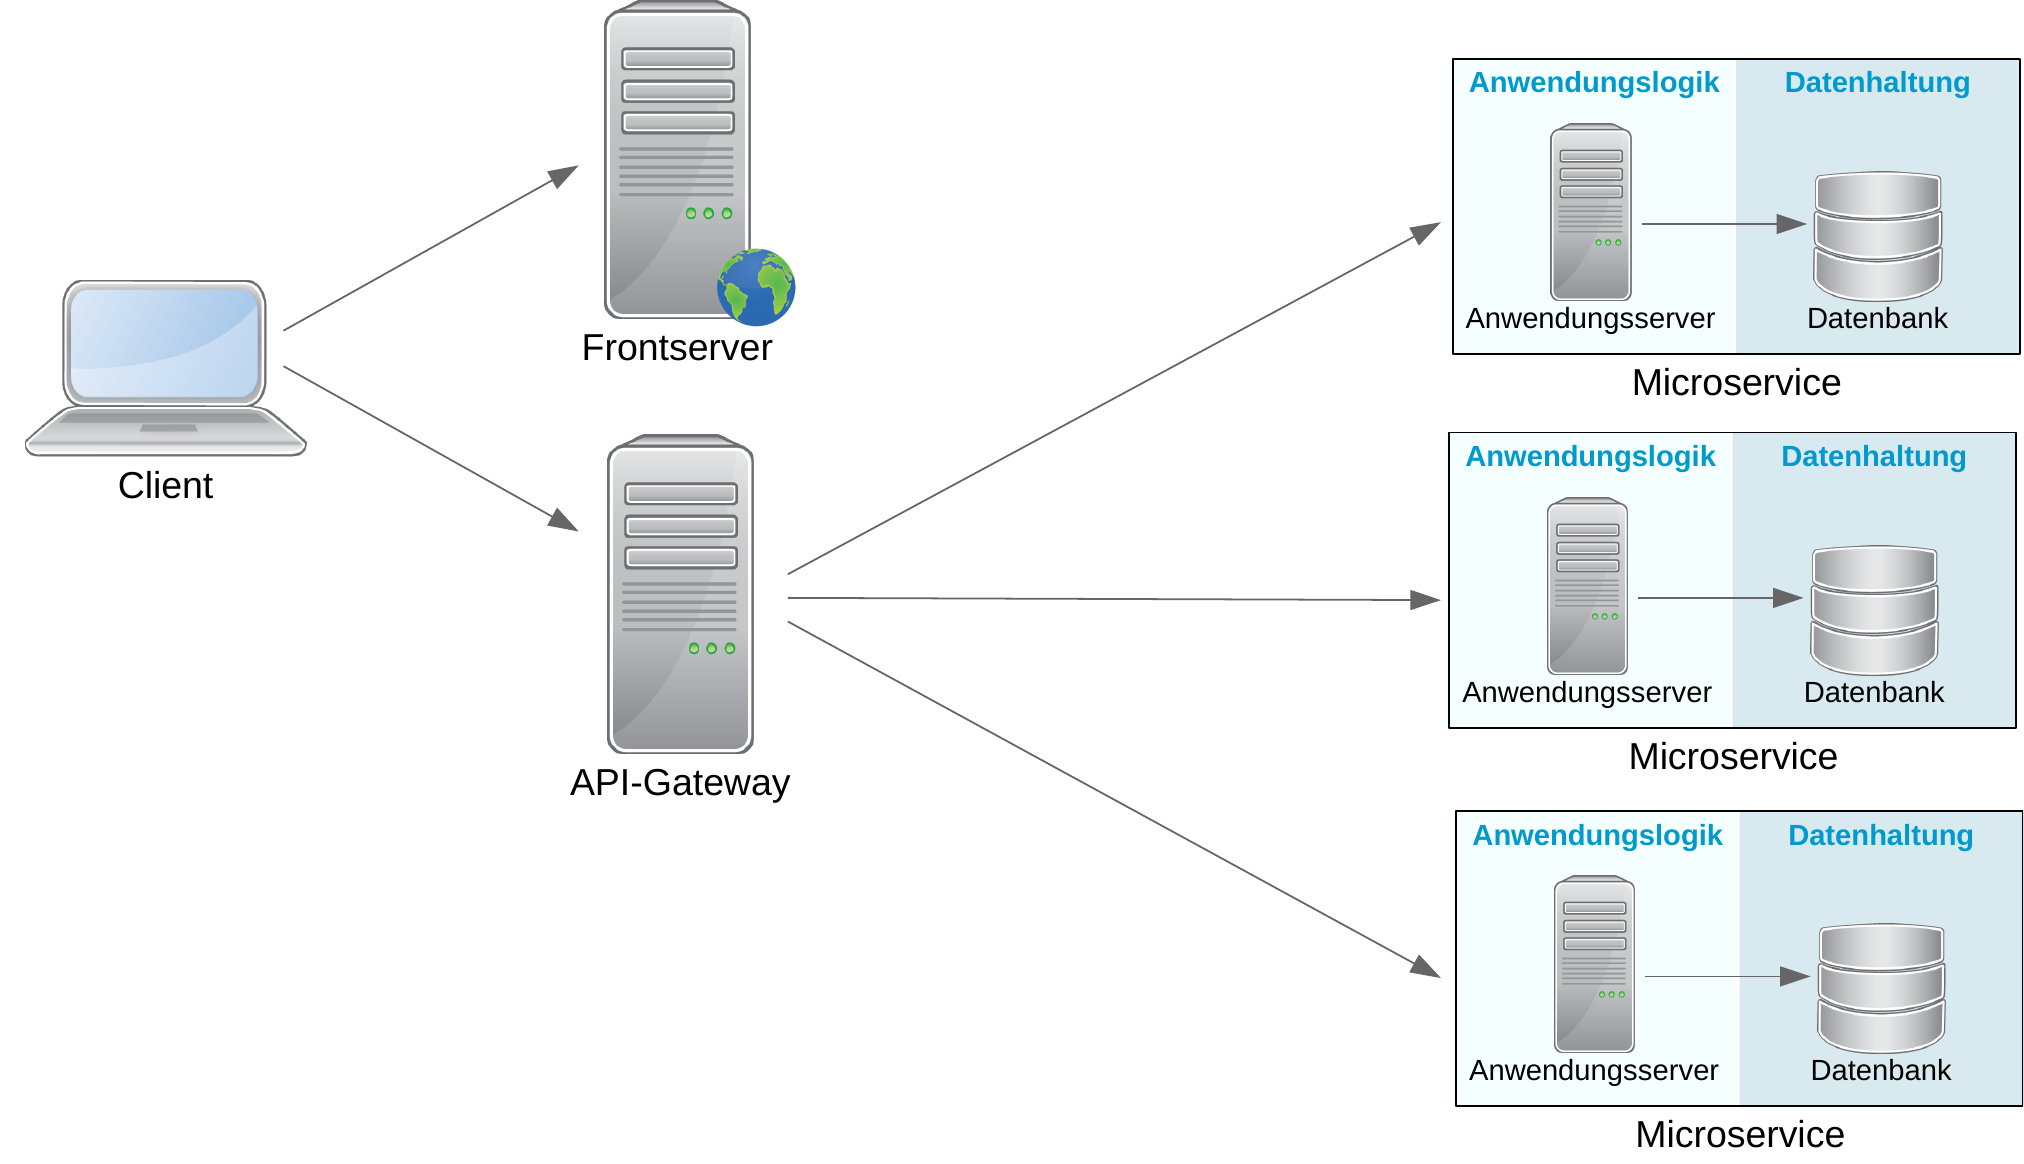

Frontserver
Anwendungslogik
Datenhaltung
Anwendungsserver
Datenbank
Microservice
Client
Anwendungslogik
Datenhaltung
Anwendungsserver
Datenbank
Microservice
API-Gateway
Anwendungslogik
Datenhaltung
Anwendungsserver
Datenbank
Microservice